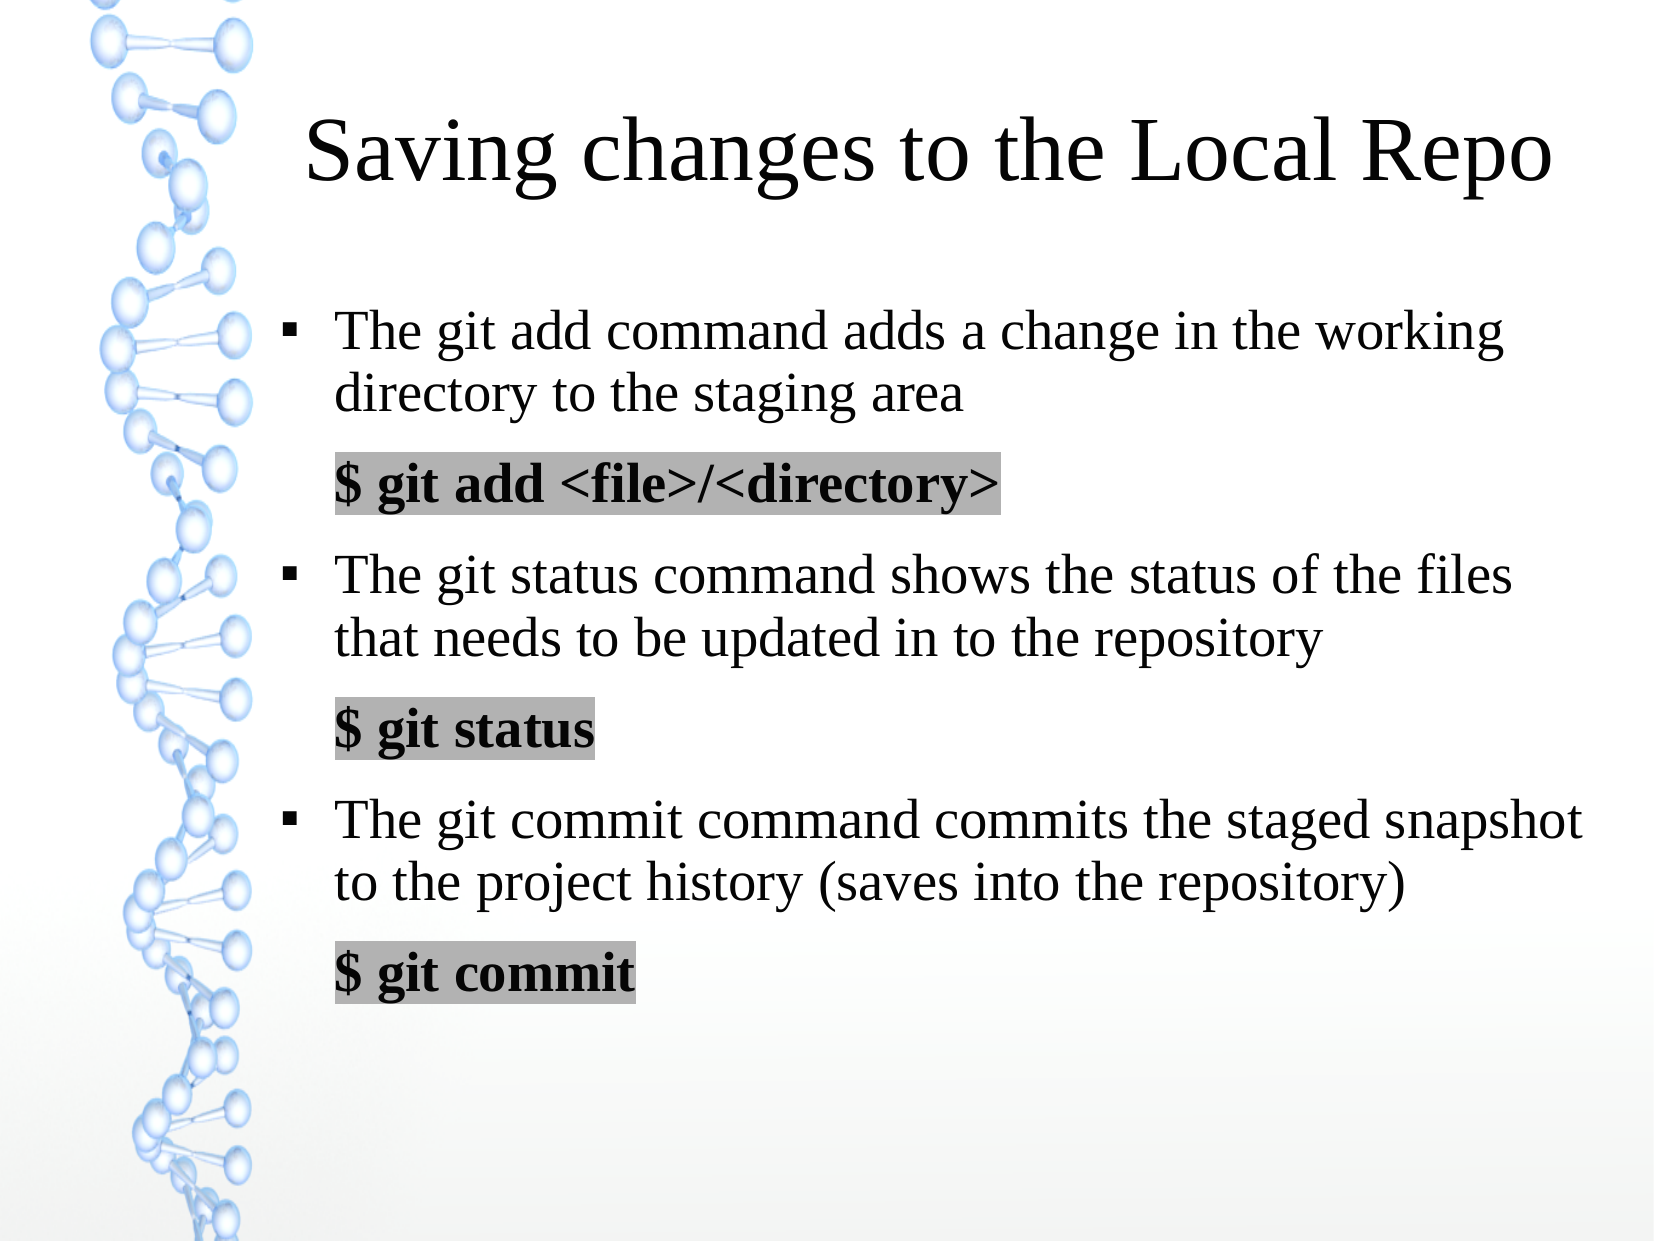

# Saving changes to the Local Repo
The git add command adds a change in the working directory to the staging area
$ git add <file>/<directory>
The git status command shows the status of the files that needs to be updated in to the repository
$ git status
The git commit command commits the staged snapshot to the project history (saves into the repository)
$ git commit